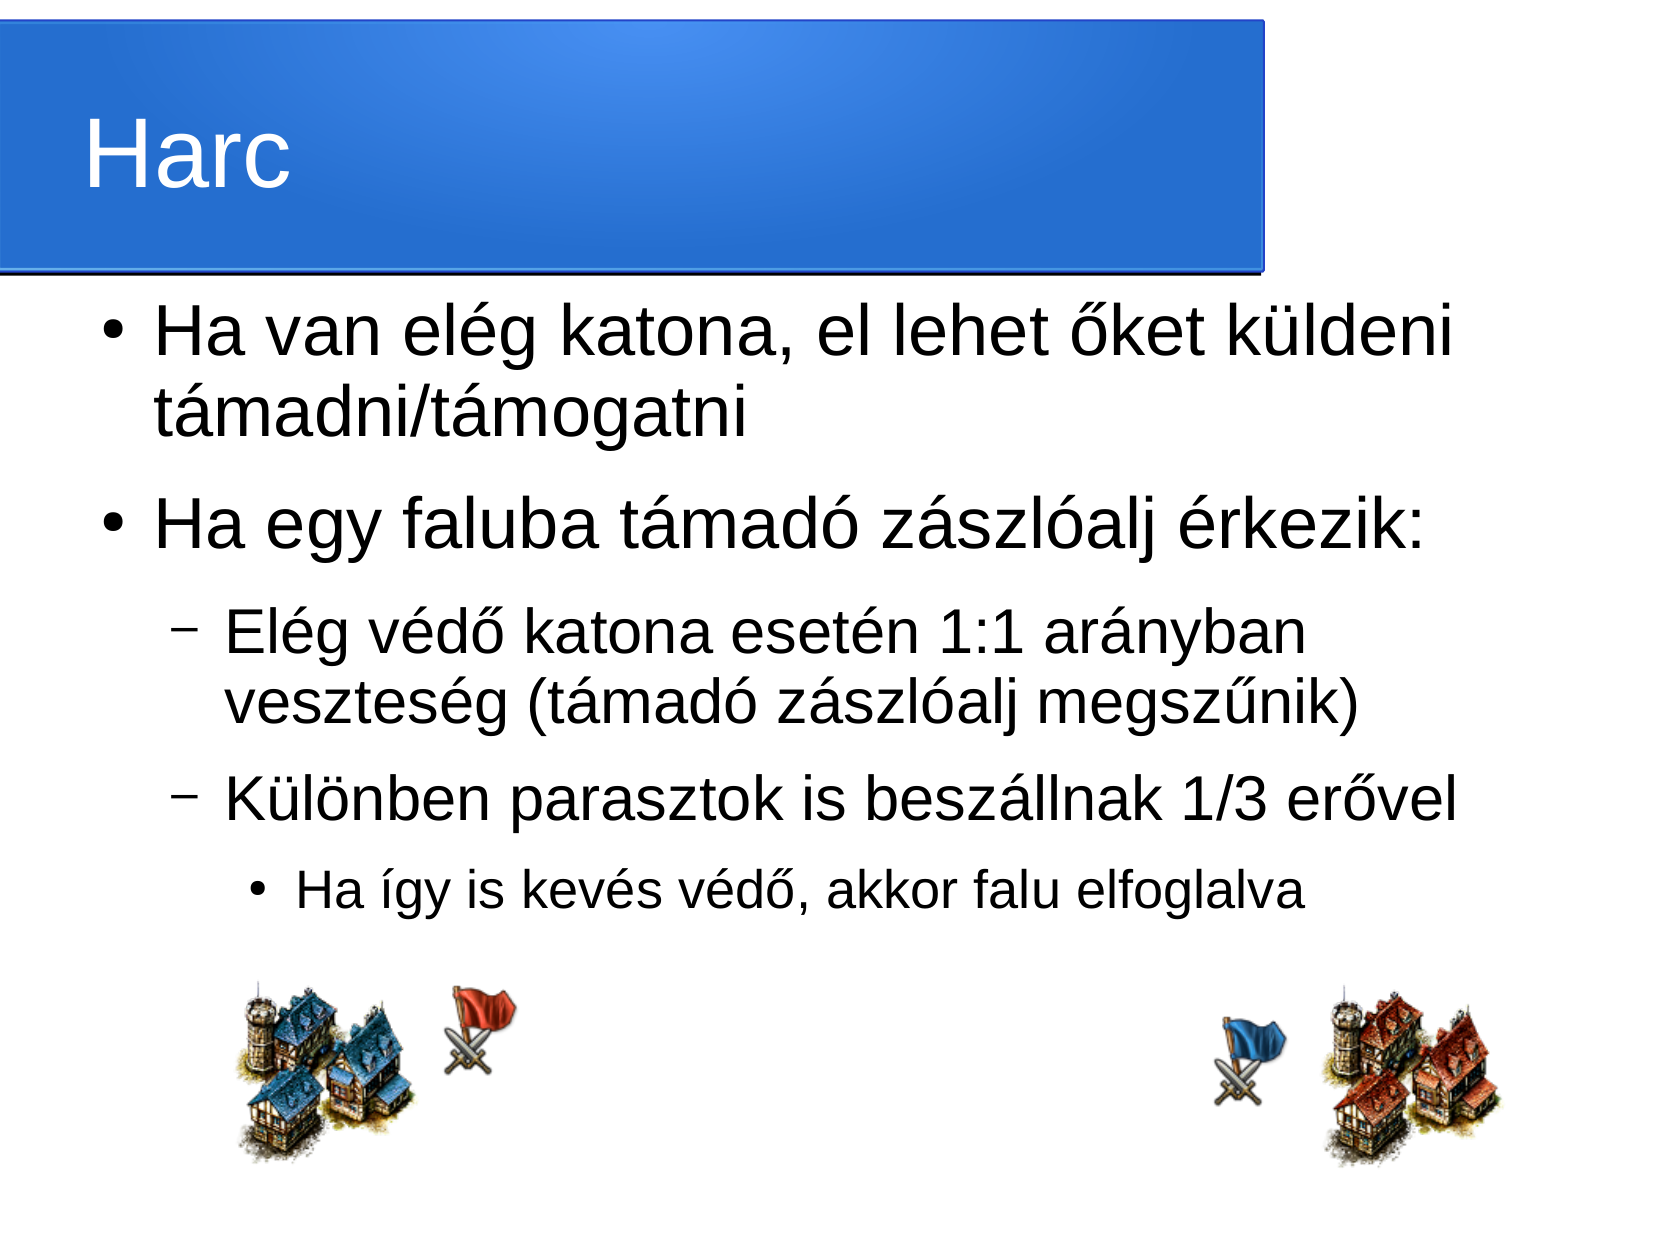

# Harc
Ha van elég katona, el lehet őket küldeni támadni/támogatni
Ha egy faluba támadó zászlóalj érkezik:
Elég védő katona esetén 1:1 arányban veszteség (támadó zászlóalj megszűnik)
Különben parasztok is beszállnak 1/3 erővel
Ha így is kevés védő, akkor falu elfoglalva